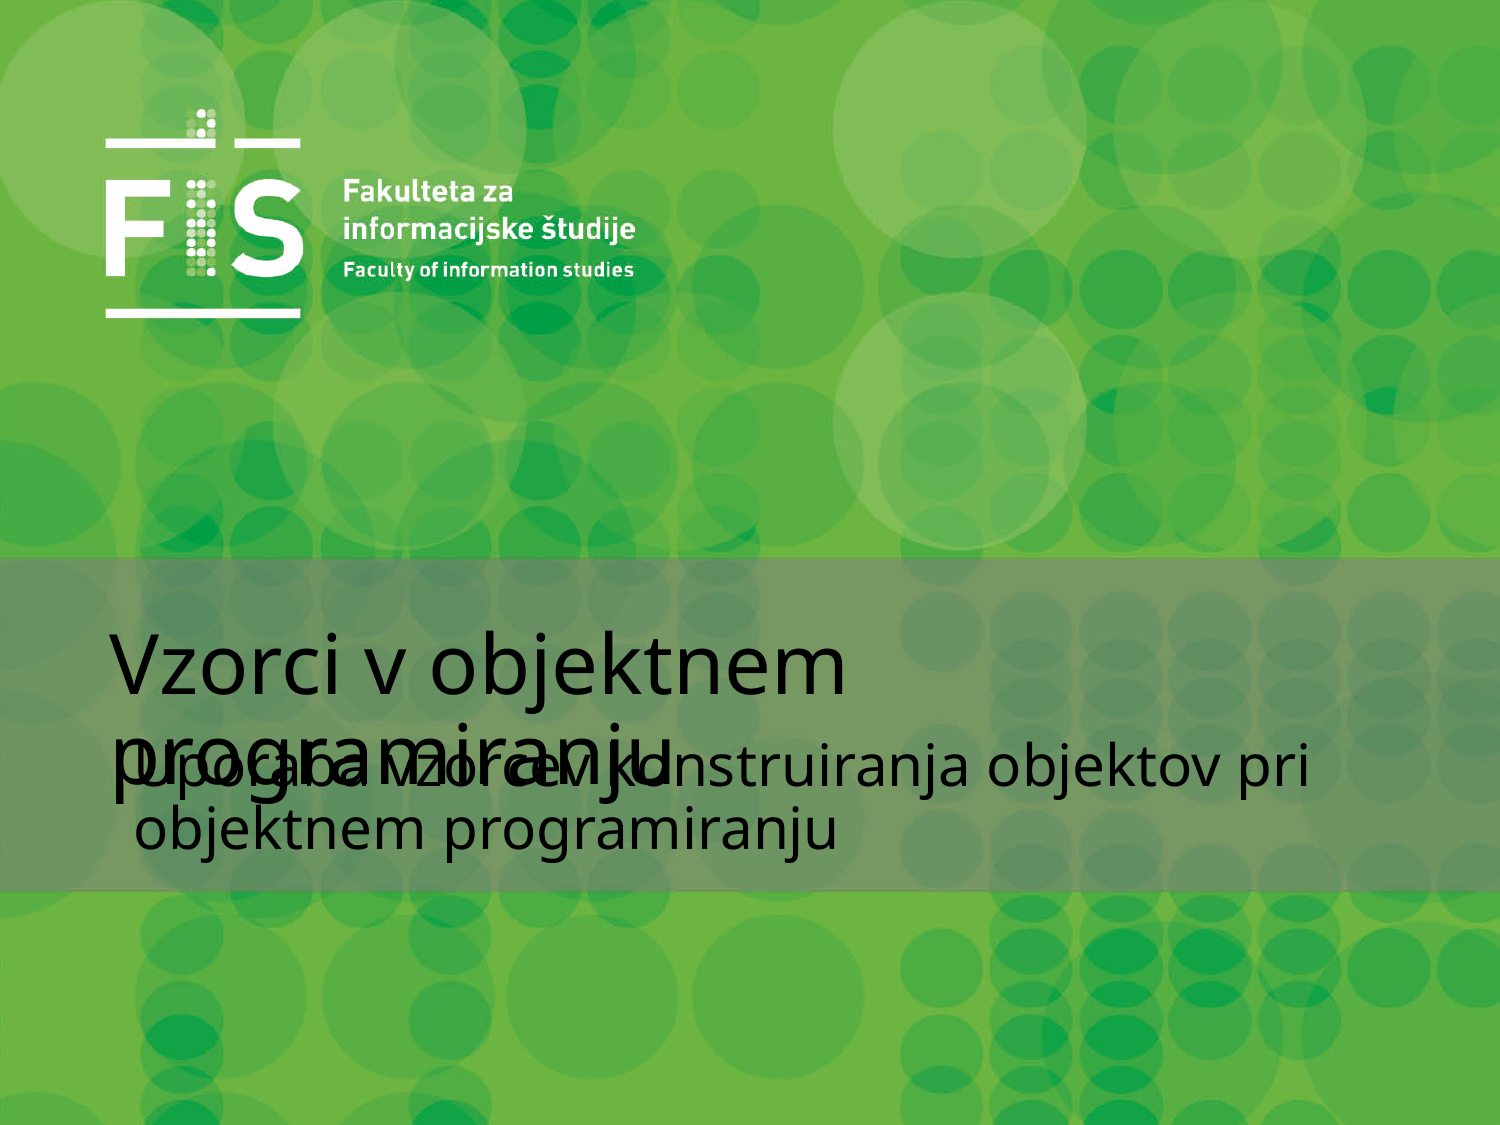

# Vzorci v objektnem programiranju
Uporaba vzorcev konstruiranja objektov pri objektnem programiranju